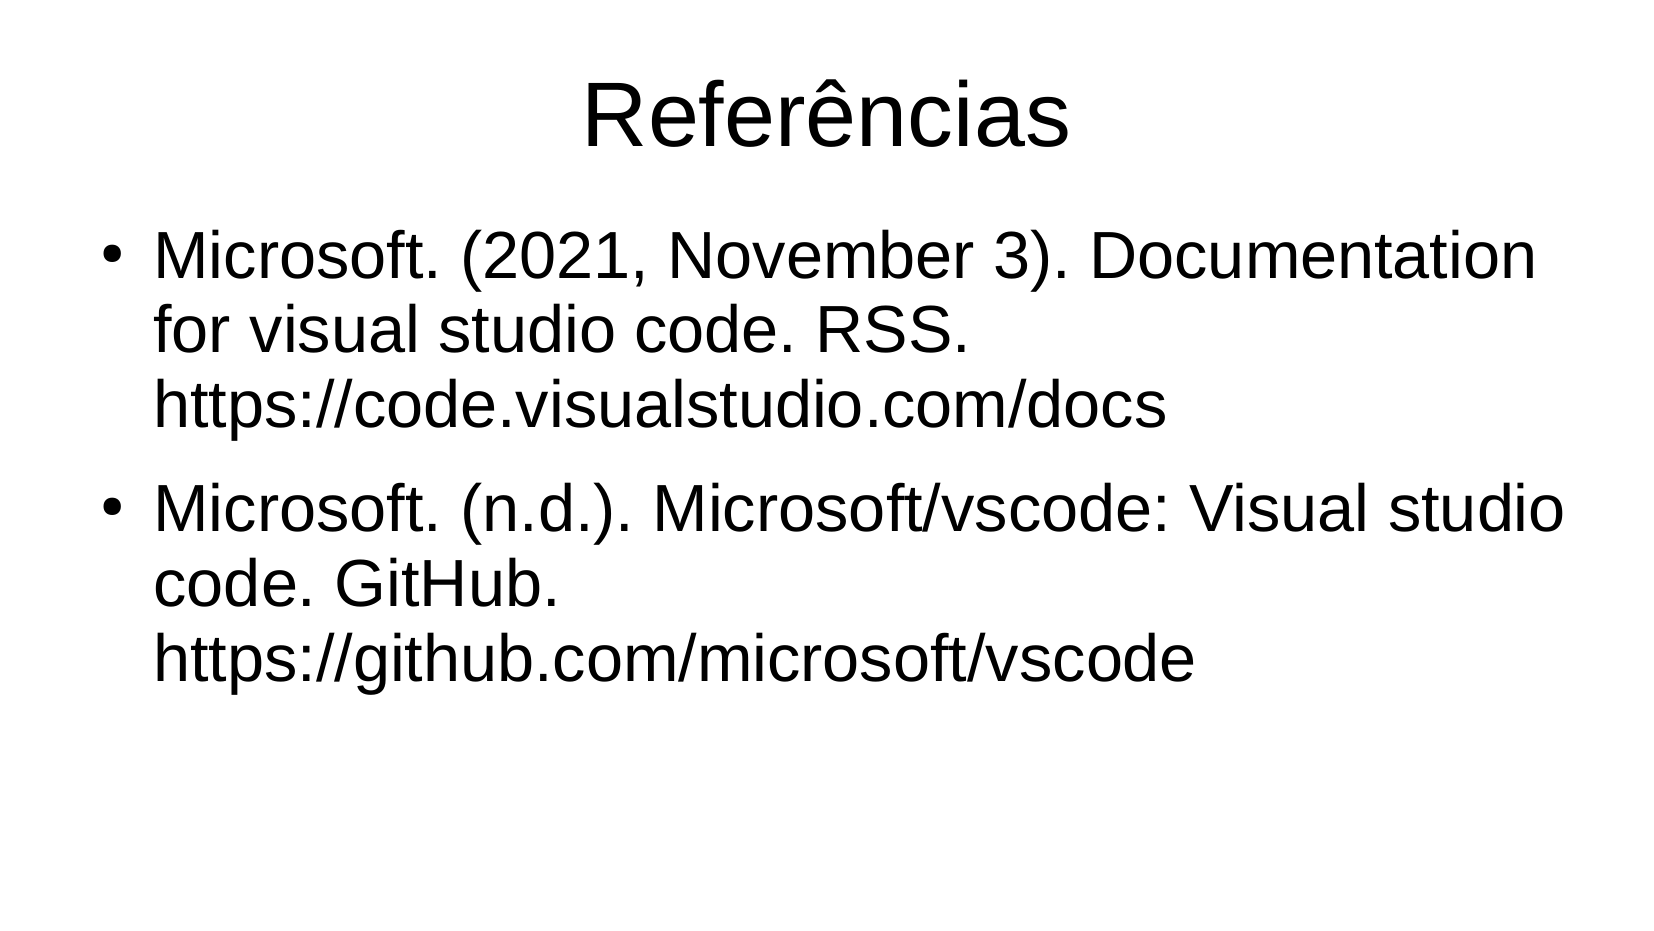

# Referências
Microsoft. (2021, November 3). Documentation for visual studio code. RSS. https://code.visualstudio.com/docs
Microsoft. (n.d.). Microsoft/vscode: Visual studio code. GitHub. https://github.com/microsoft/vscode